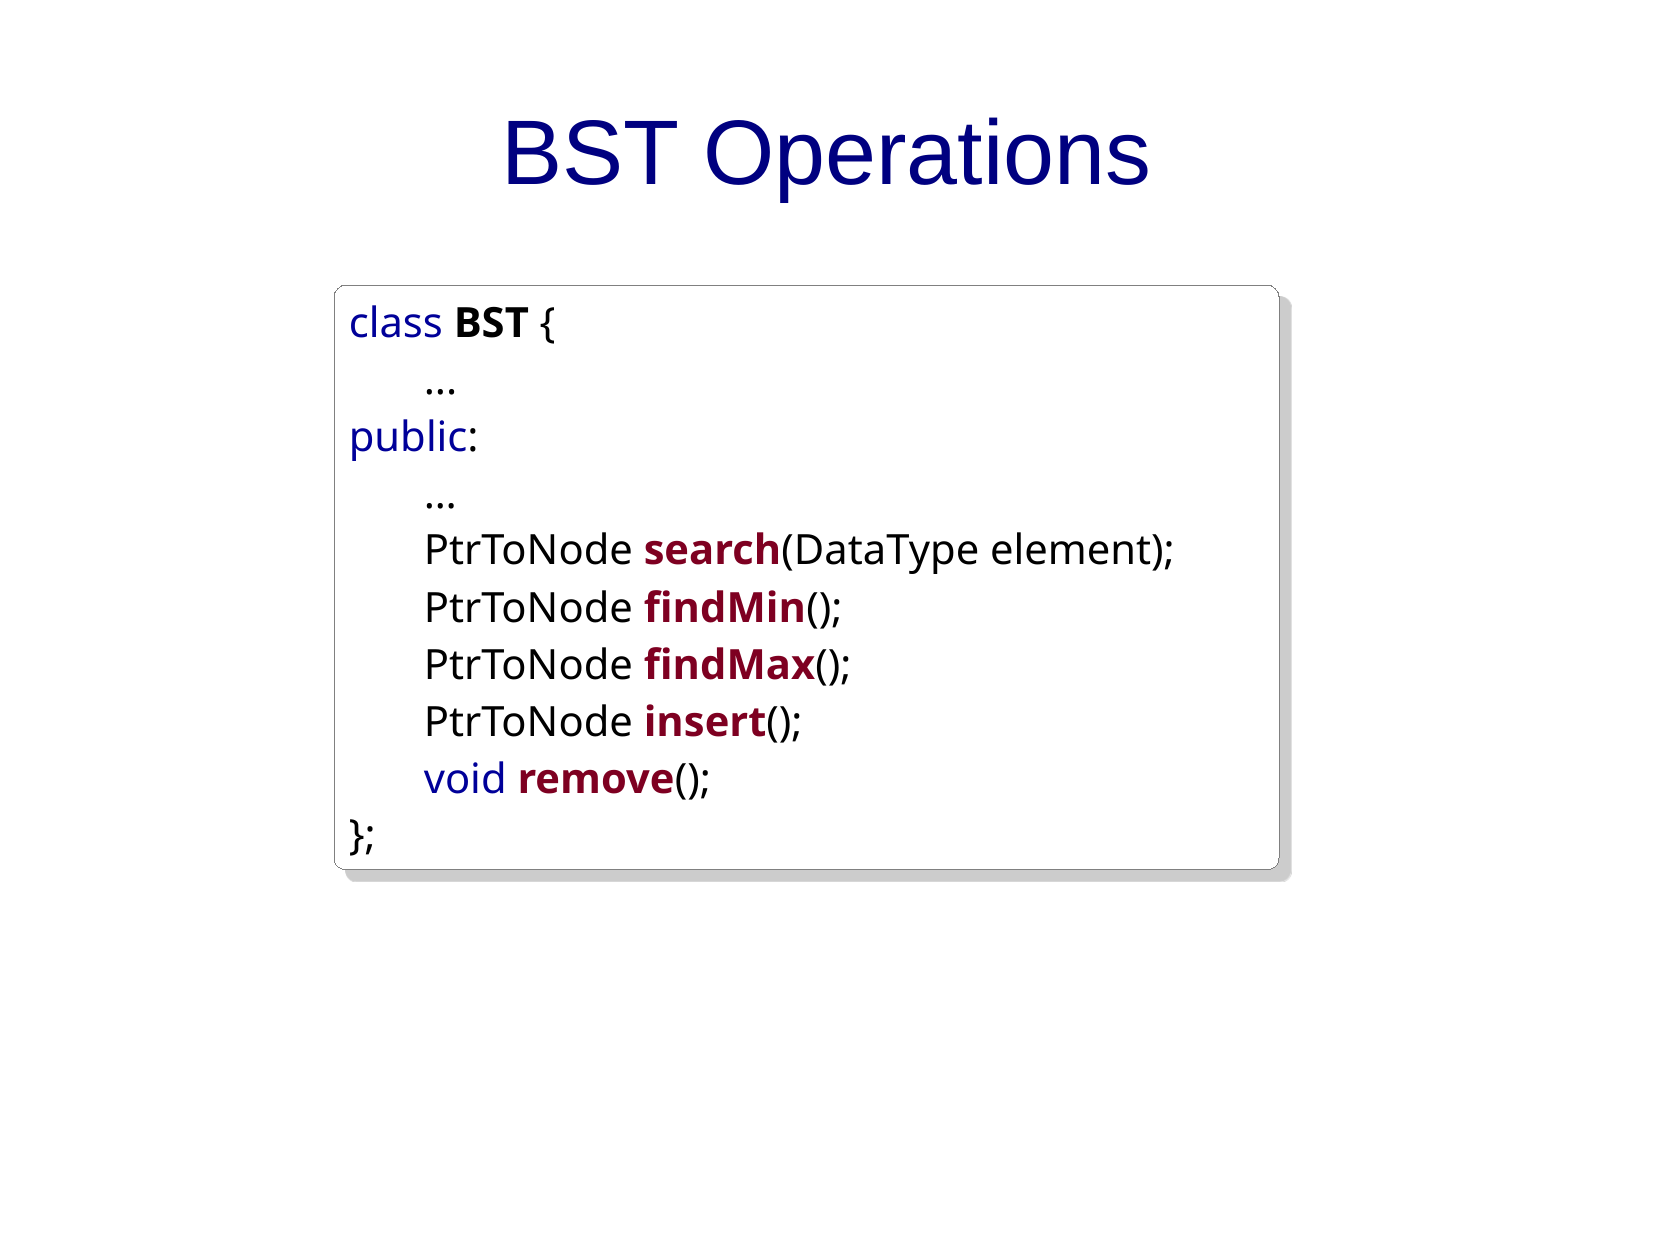

# BST Operations
class BST {
	...
public:
	…
	PtrToNode search(DataType element);
	PtrToNode findMin();
	PtrToNode findMax();
	PtrToNode insert();
	void remove();
};